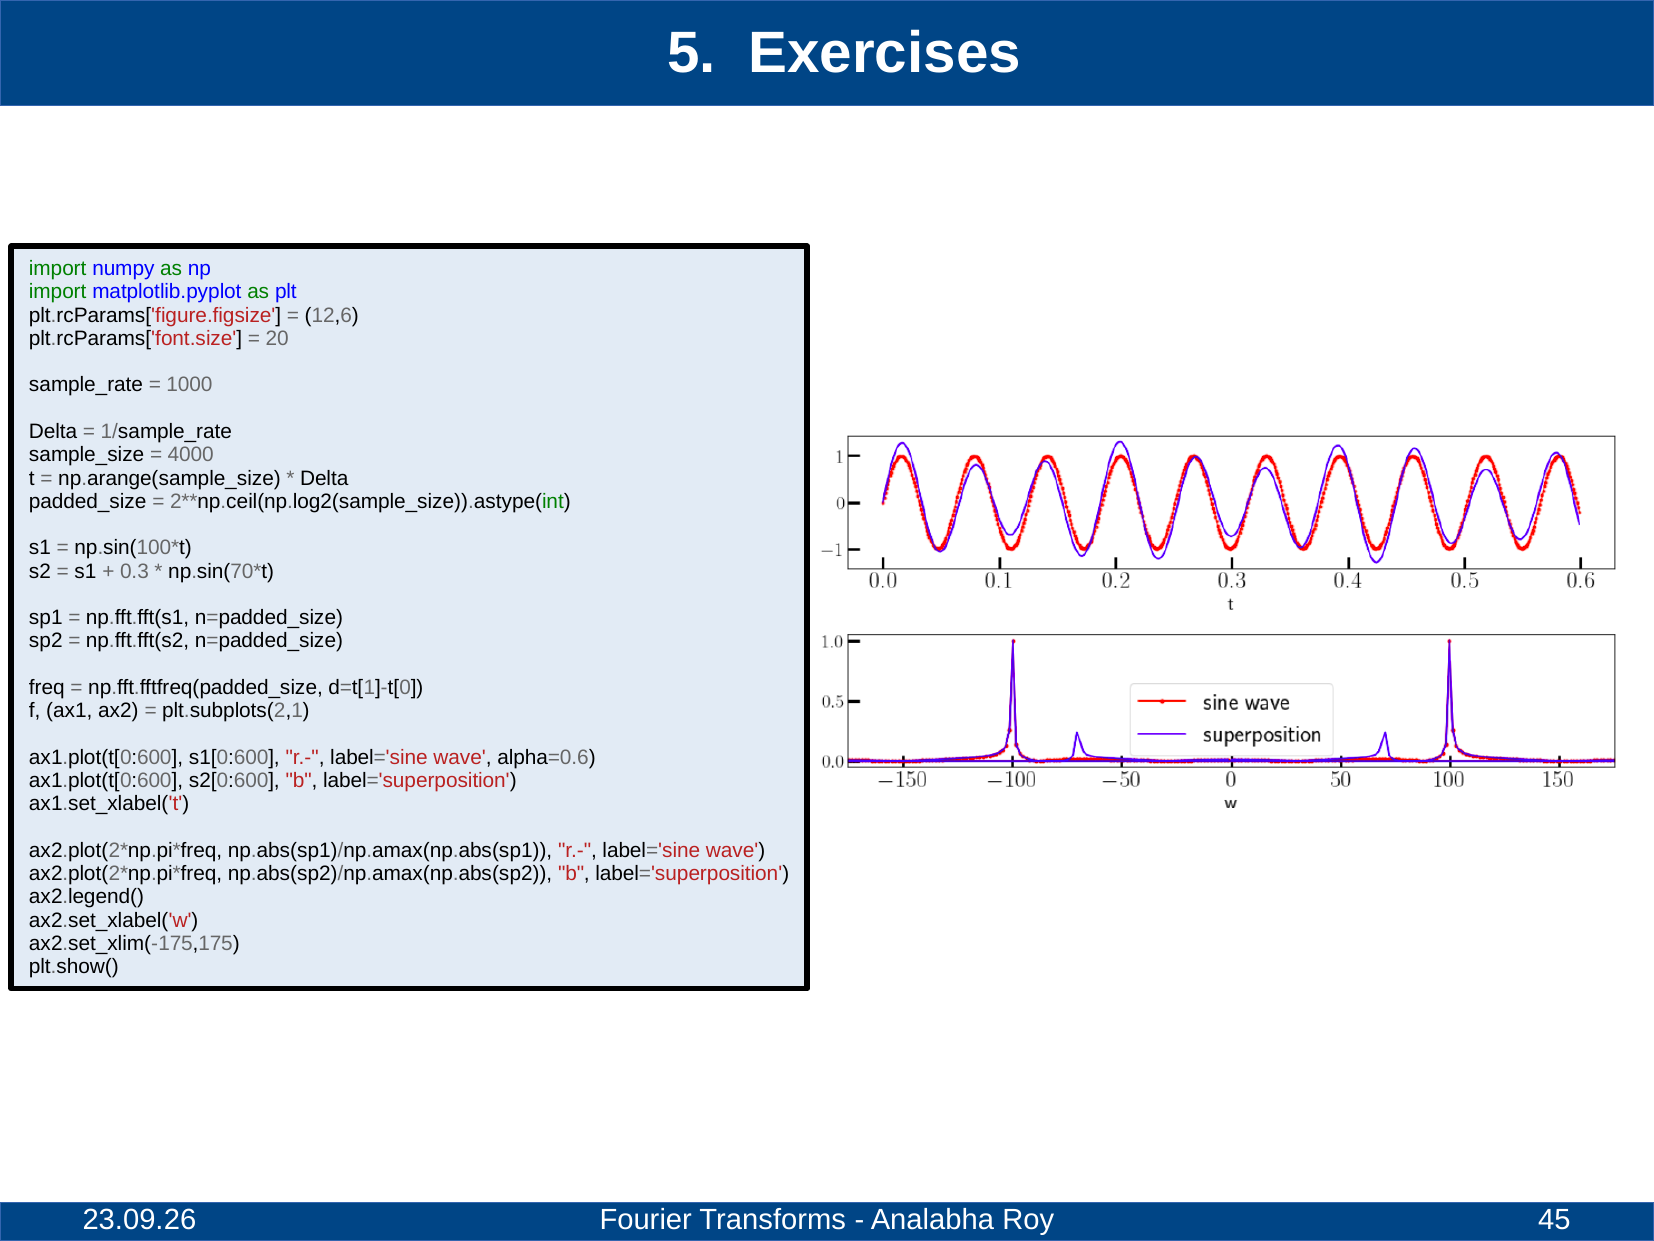

# 5. Exercises
import numpy as np
import matplotlib.pyplot as plt
plt.rcParams['figure.figsize'] = (12,6)
plt.rcParams['font.size'] = 20
sample_rate = 1000
Delta = 1/sample_rate
sample_size = 4000
t = np.arange(sample_size) * Delta
padded_size = 2**np.ceil(np.log2(sample_size)).astype(int)
s1 = np.sin(100*t)
s2 = s1 + 0.3 * np.sin(70*t)
sp1 = np.fft.fft(s1, n=padded_size)
sp2 = np.fft.fft(s2, n=padded_size)
freq = np.fft.fftfreq(padded_size, d=t[1]-t[0])
f, (ax1, ax2) = plt.subplots(2,1)
ax1.plot(t[0:600], s1[0:600], "r.-", label='sine wave', alpha=0.6)
ax1.plot(t[0:600], s2[0:600], "b", label='superposition')
ax1.set_xlabel('t')
ax2.plot(2*np.pi*freq, np.abs(sp1)/np.amax(np.abs(sp1)), "r.-", label='sine wave')
ax2.plot(2*np.pi*freq, np.abs(sp2)/np.amax(np.abs(sp2)), "b", label='superposition')
ax2.legend()
ax2.set_xlabel('w')
ax2.set_xlim(-175,175)
plt.show()
Your name here (insert->page number)
45